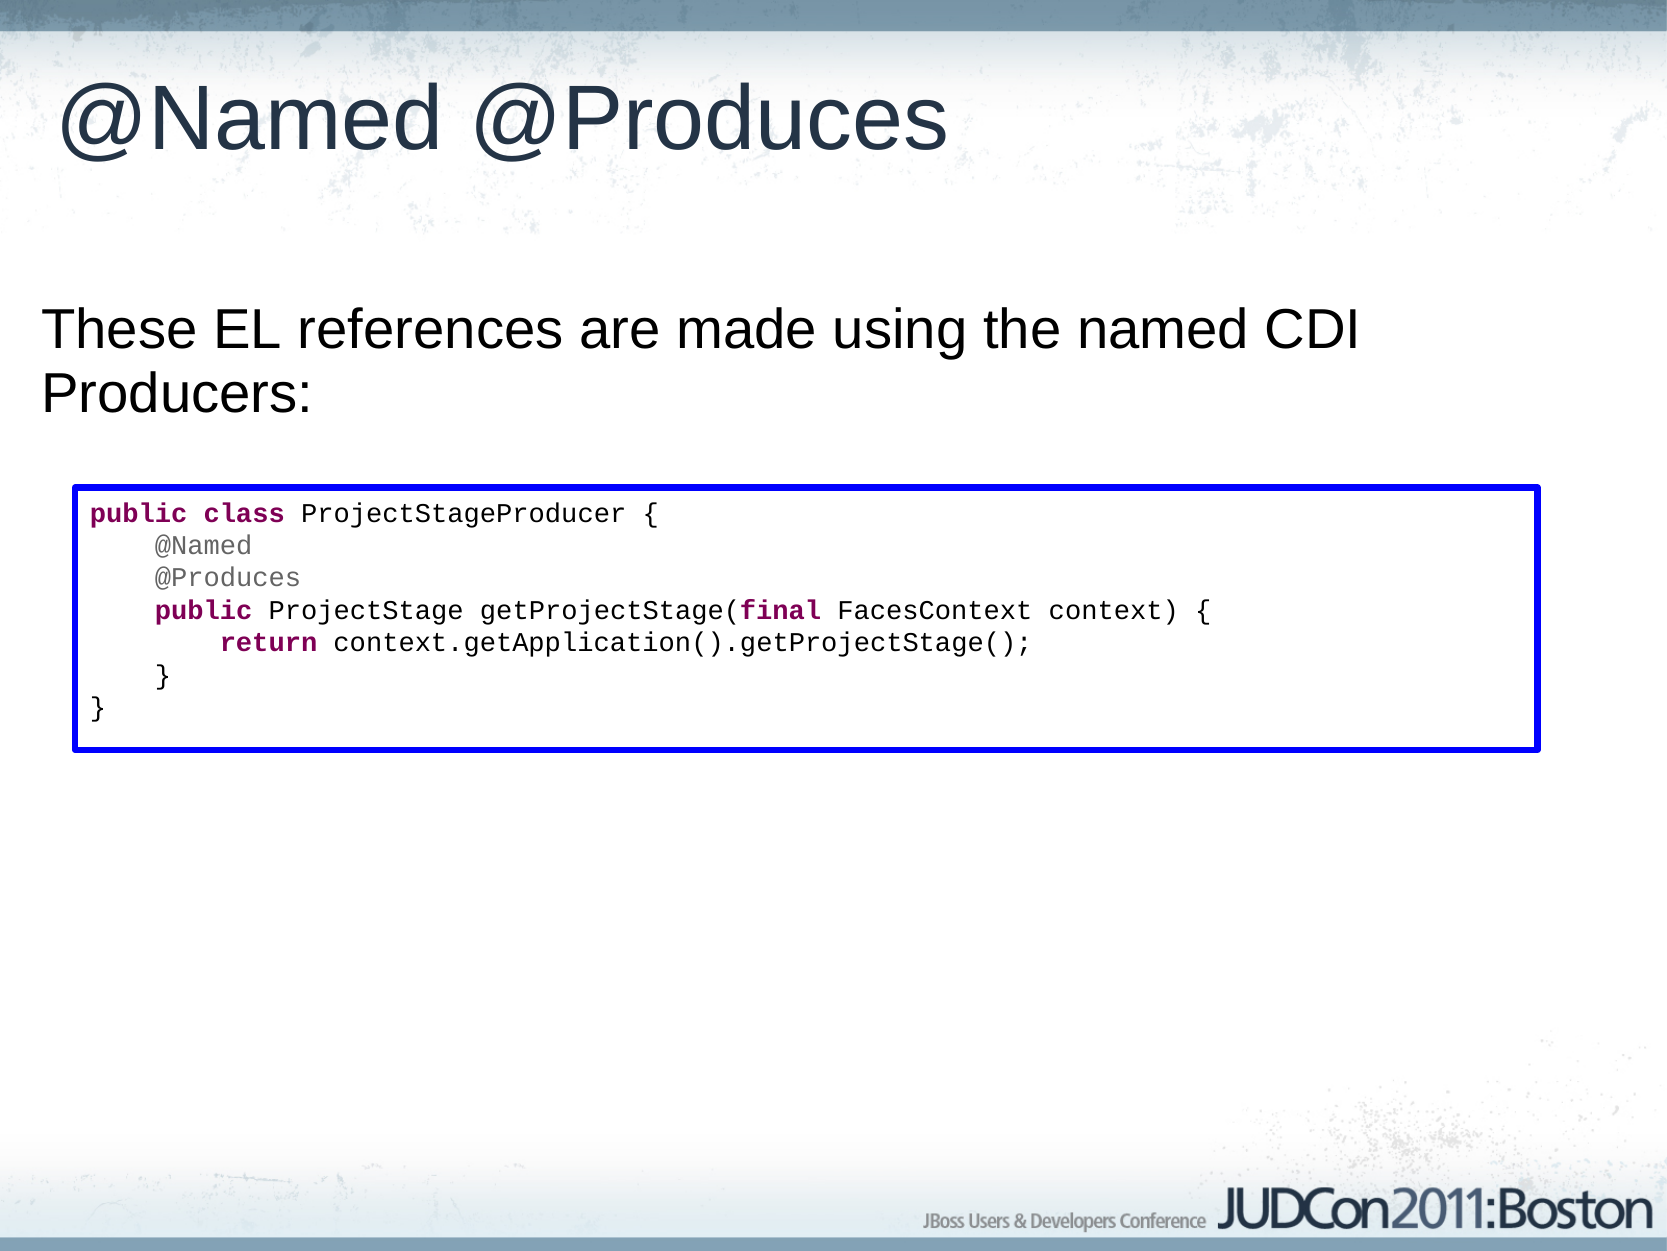

# @Named @Produces
These EL references are made using the named CDI Producers:
public class ProjectStageProducer {
 @Named
 @Produces
 public ProjectStage getProjectStage(final FacesContext context) {
 return context.getApplication().getProjectStage();
 }
}